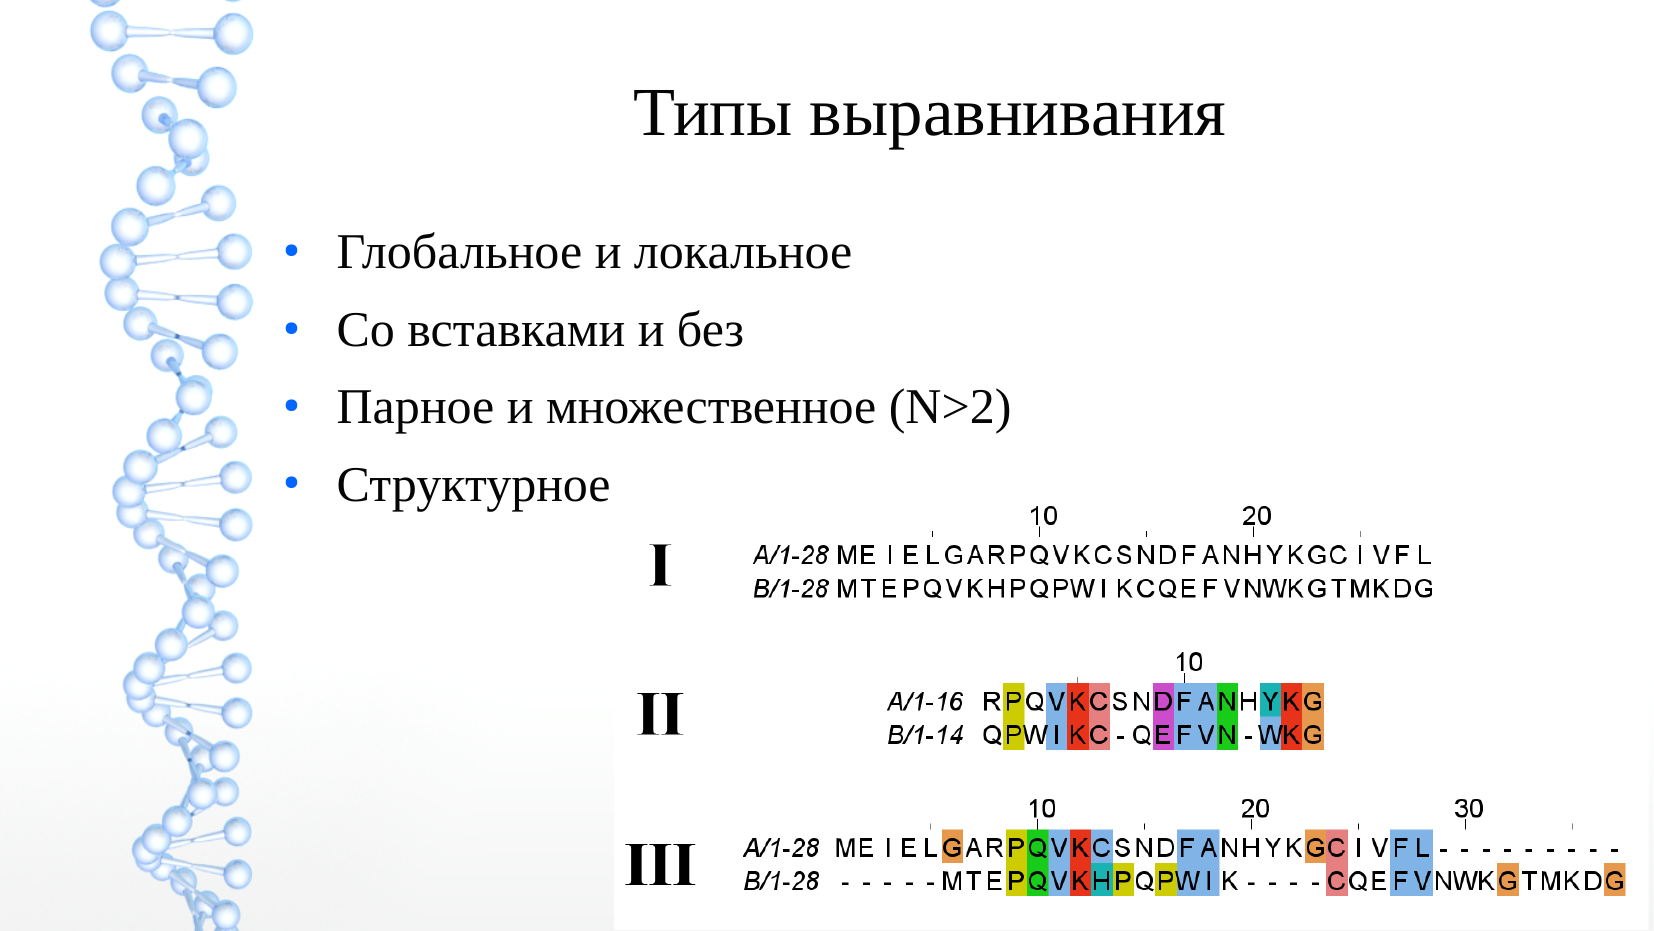

# Типы выравнивания
Глобальное и локальное
Со вставками и без
Парное и множественное (N>2)
Структурное
8